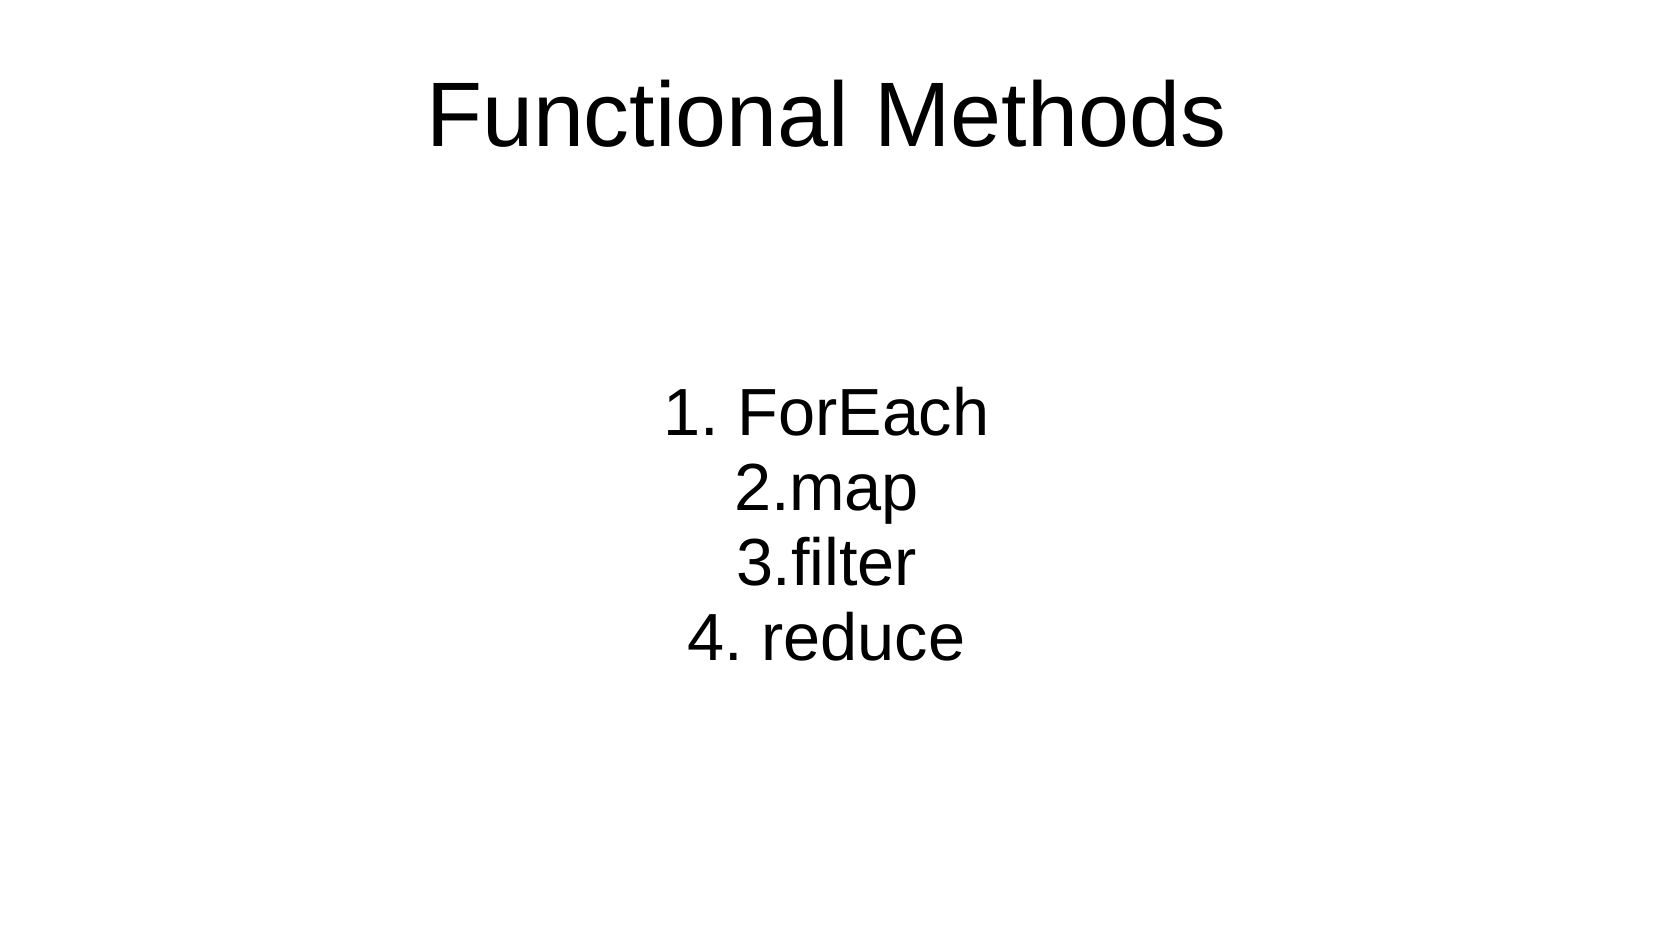

# Functional Methods
1. ForEach
2.map
3.filter
4. reduce